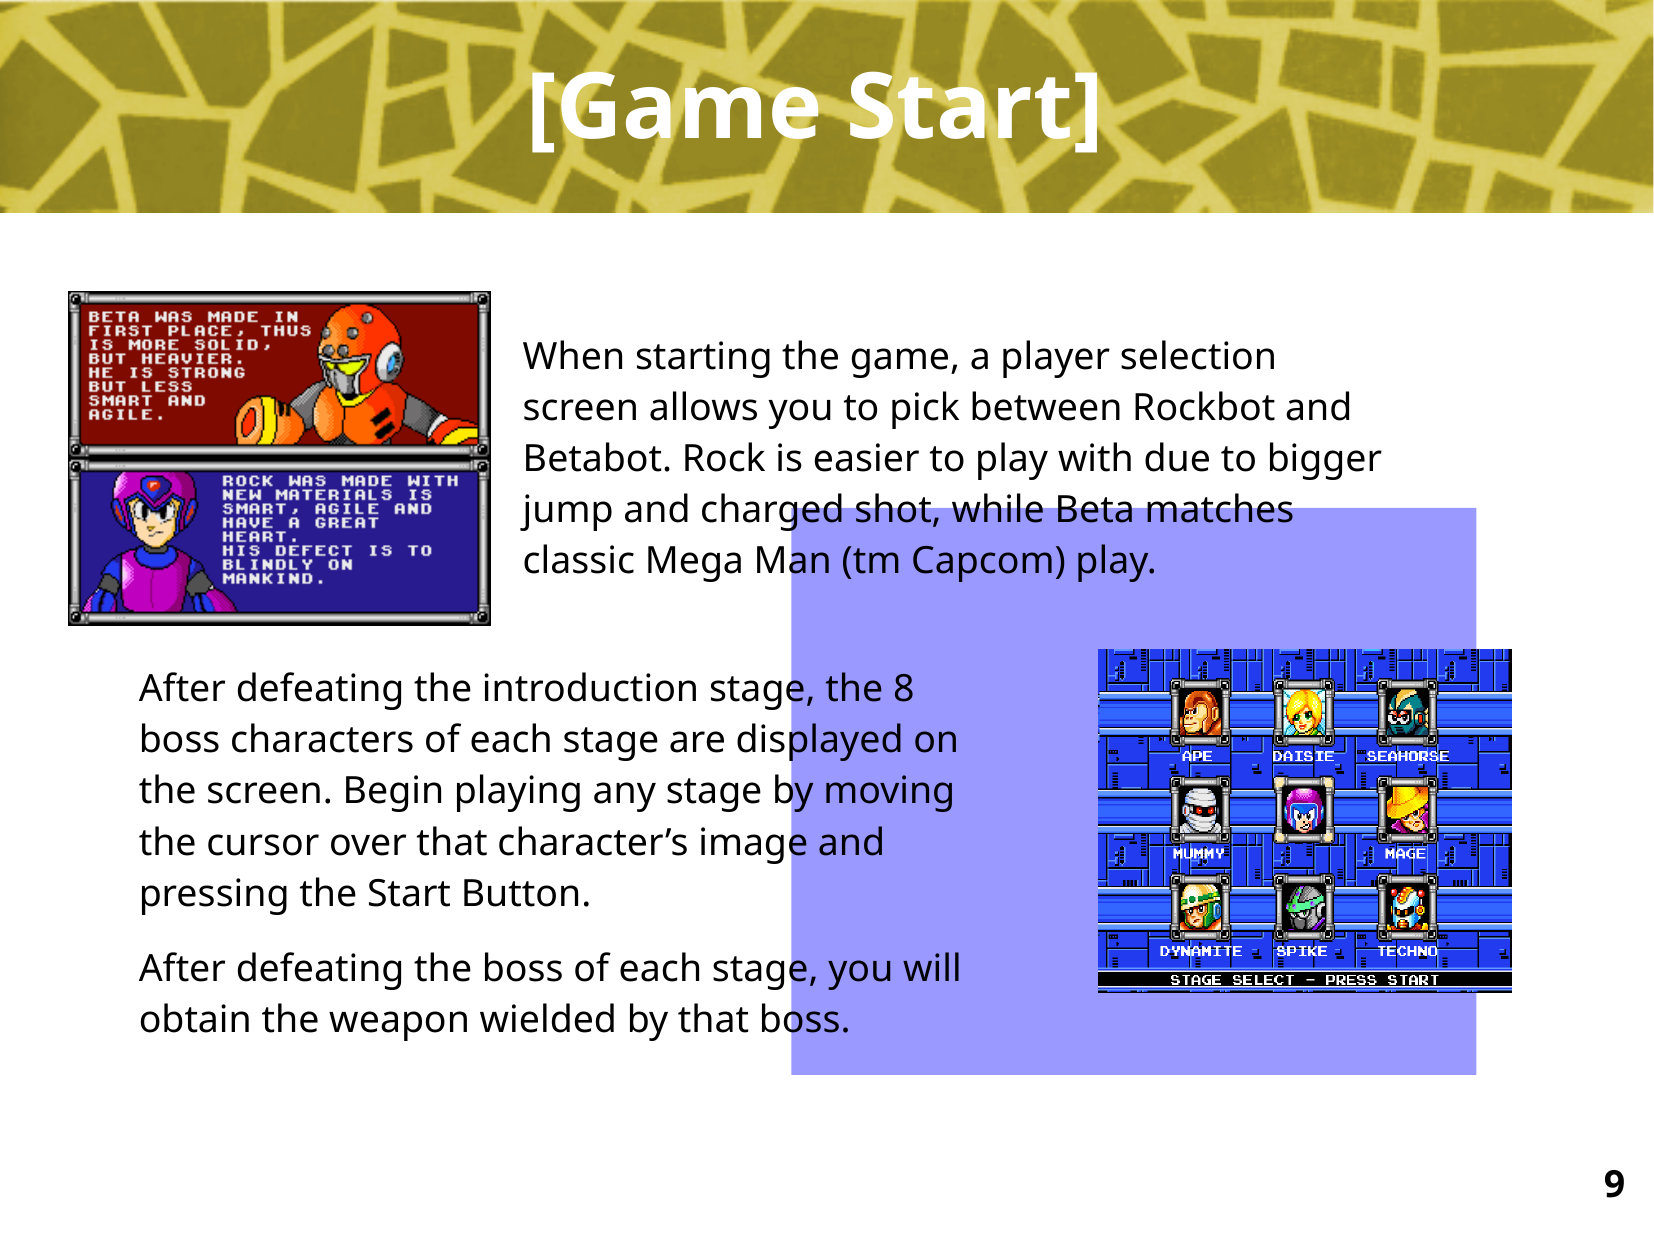

# [Game Start]
When starting the game, a player selection screen allows you to pick between Rockbot and Betabot. Rock is easier to play with due to bigger jump and charged shot, while Beta matches classic Mega Man (tm Capcom) play.
After defeating the introduction stage, the 8 boss characters of each stage are displayed on the screen. Begin playing any stage by moving the cursor over that character’s image and pressing the Start Button.
After defeating the boss of each stage, you will obtain the weapon wielded by that boss.
9